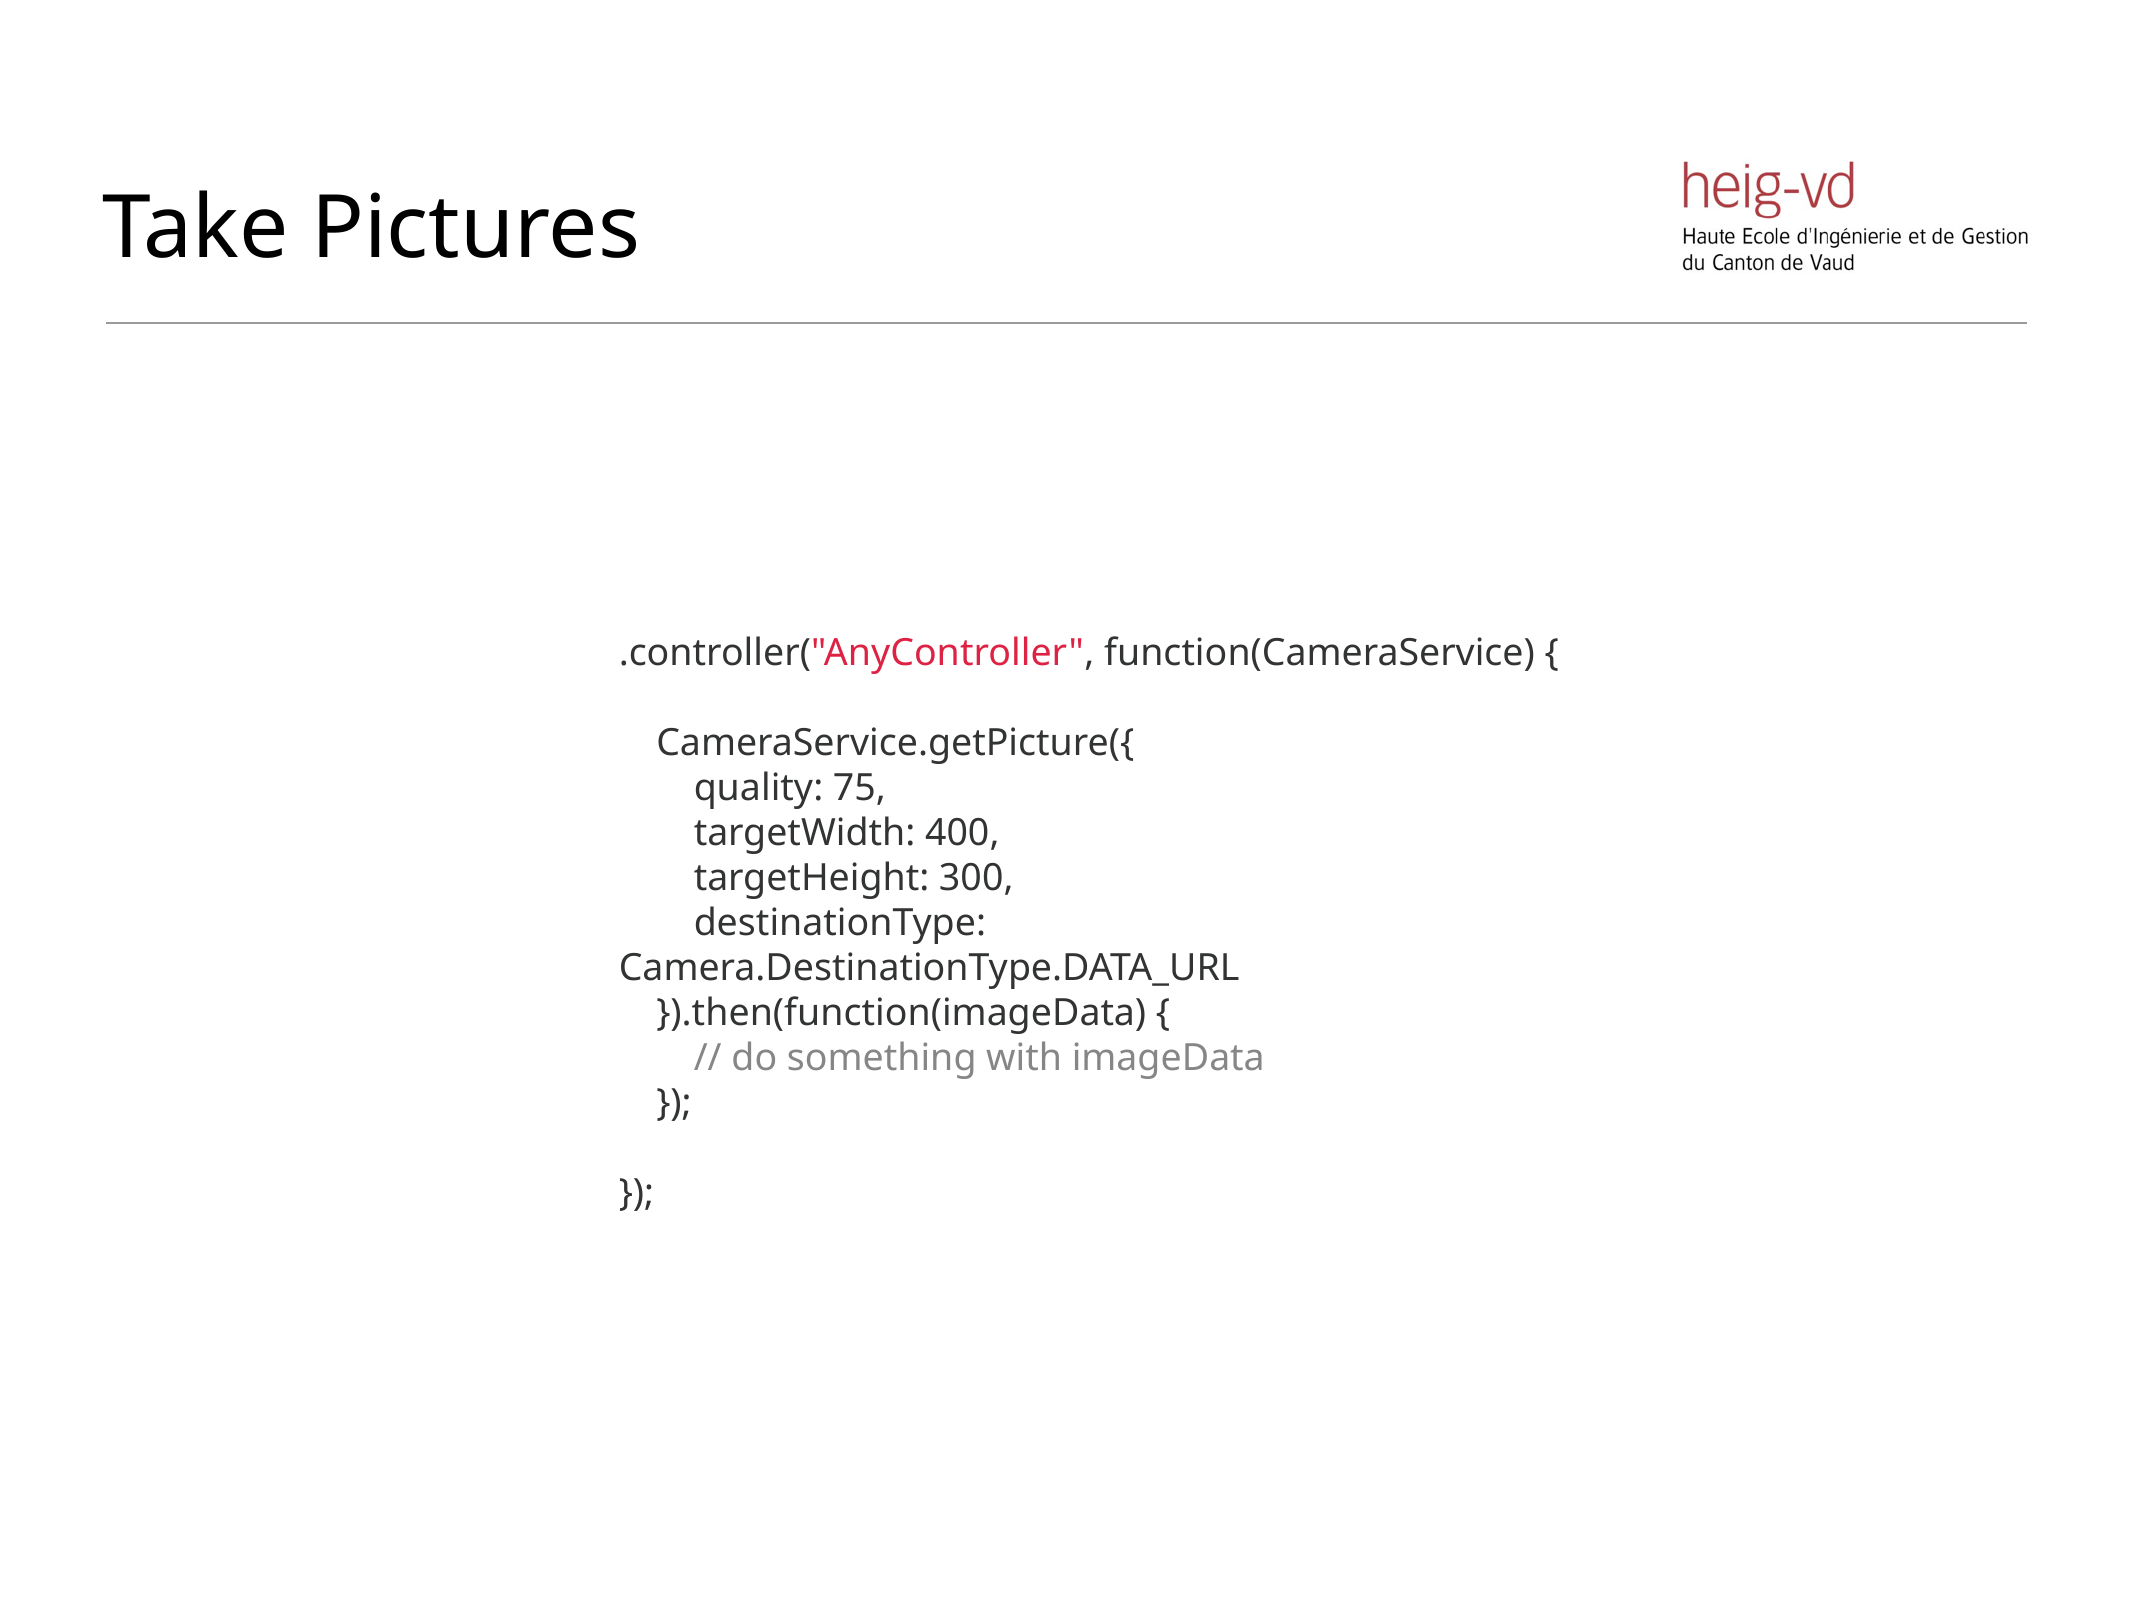

# Take Pictures
.controller("AnyController", function(CameraService) {
CameraService.getPicture({
quality: 75,
targetWidth: 400,
targetHeight: 300,
destinationType: Camera.DestinationType.DATA_URL
}).then(function(imageData) {
// do something with imageData
});
});